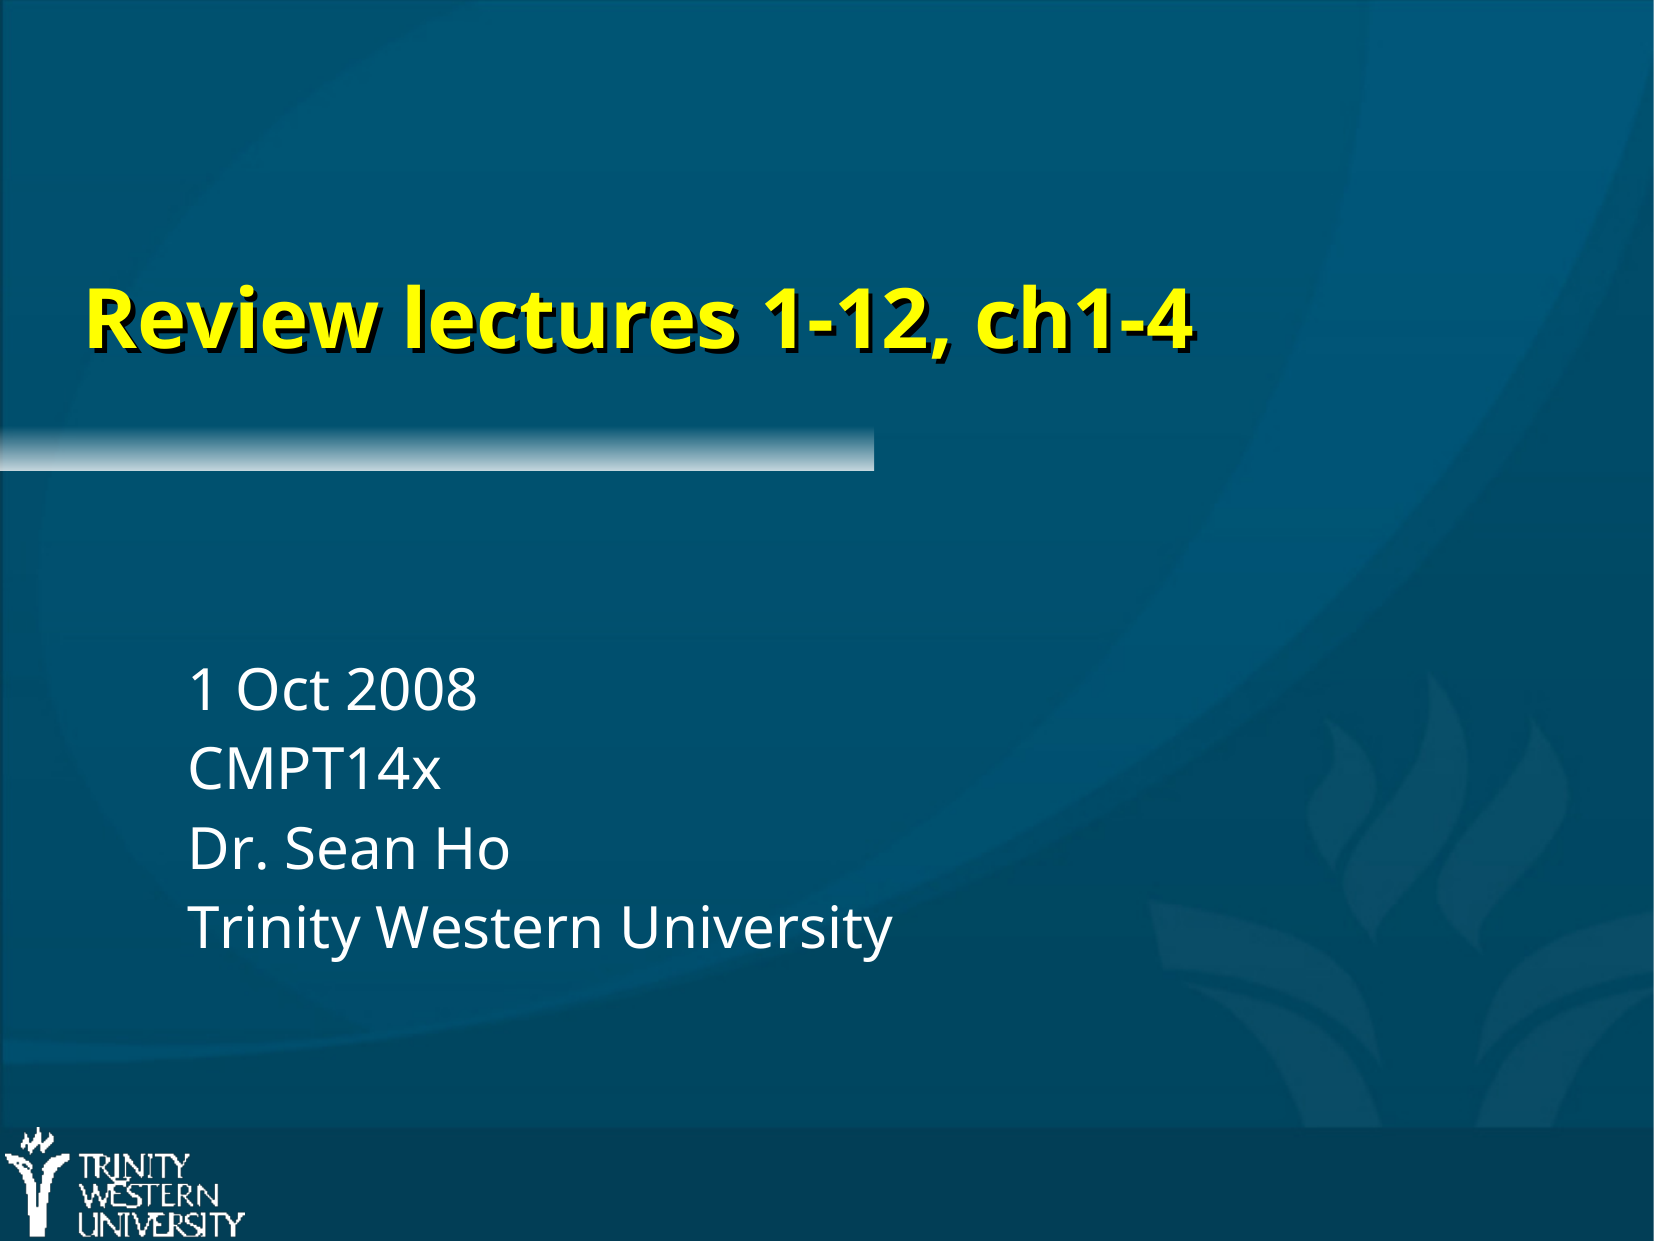

# Review lectures 1-12, ch1-4
1 Oct 2008
CMPT14x
Dr. Sean Ho
Trinity Western University